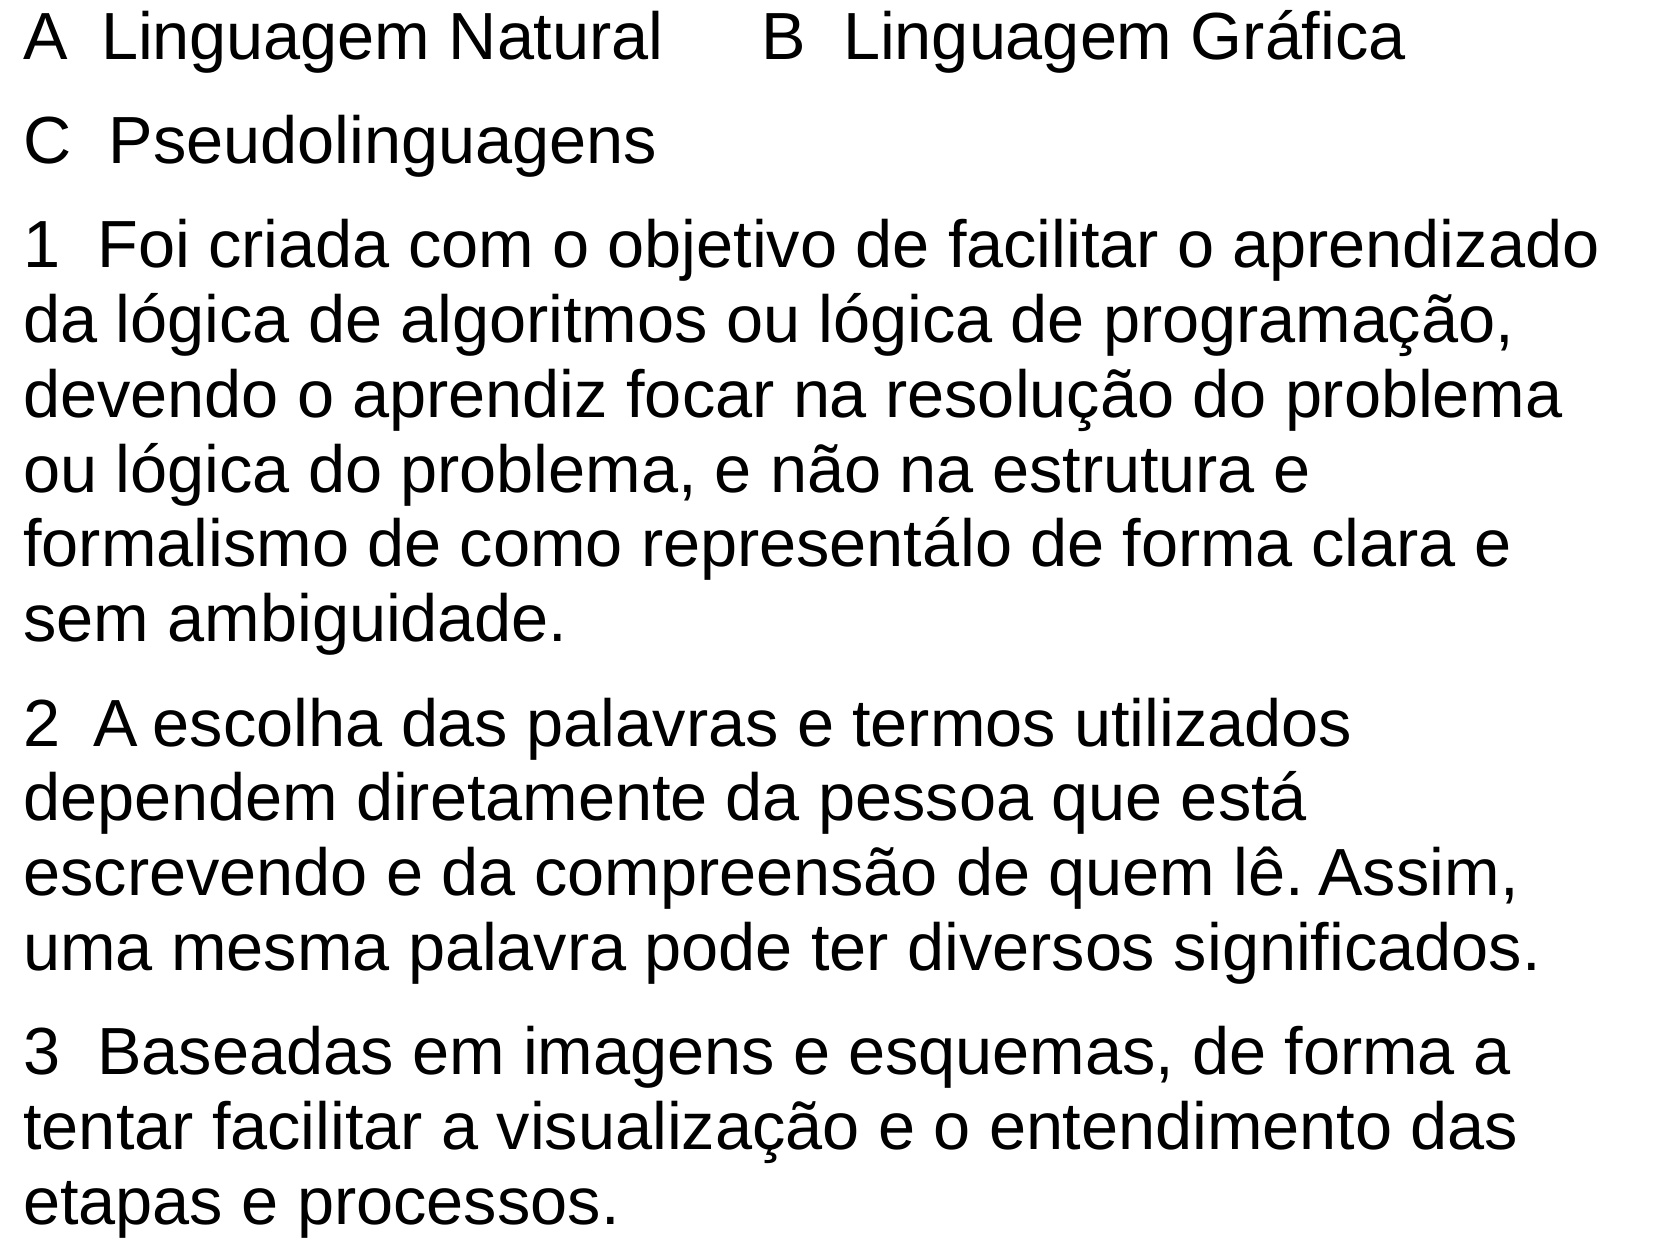

# A ­ Linguagem Natural		B ­ Linguagem Gráfica
C ­ Pseudolinguagens
1 ­ Foi criada com o objetivo de facilitar o aprendizado da lógica de algoritmos ou lógica de programação, devendo o aprendiz focar na resolução do problema ou lógica do problema, e não na estrutura e formalismo de como representá­lo de forma clara e sem ambiguidade.
2 ­ A escolha das palavras e termos utilizados dependem diretamente da pessoa que está escrevendo e da compreensão de quem lê. Assim, uma mesma palavra pode ter diversos significados.
3 ­ Baseadas em imagens e esquemas, de forma a tentar facilitar a visualização e o entendimento das etapas e processos.